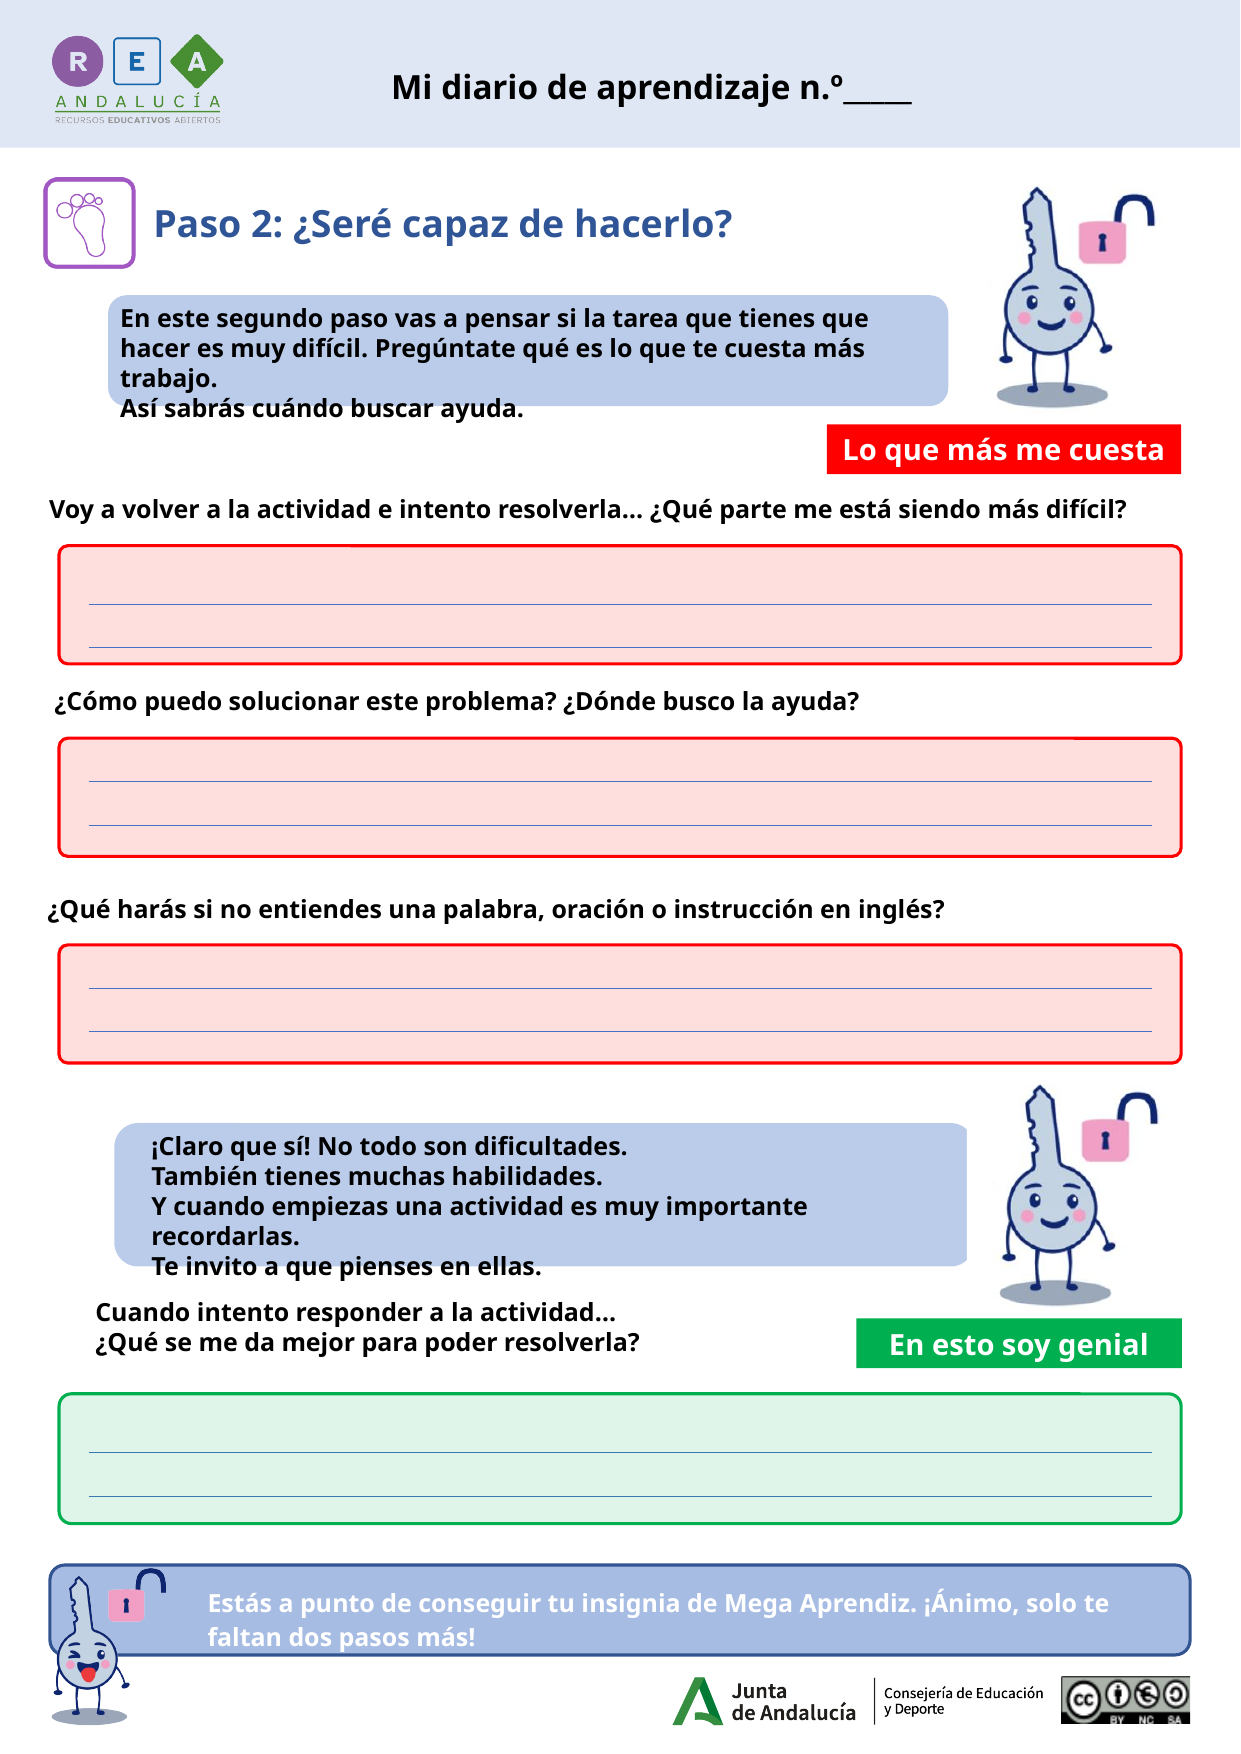

Mi diario de aprendizaje n.º_____
Paso 2: ¿Seré capaz de hacerlo?
En este segundo paso vas a pensar si la tarea que tienes que hacer es muy difícil. Pregúntate qué es lo que te cuesta más trabajo.
Así sabrás cuándo buscar ayuda.
Lo que más me cuesta
Voy a volver a la actividad e intento resolverla… ¿Qué parte me está siendo más difícil?
¿Cómo puedo solucionar este problema? ¿Dónde busco la ayuda?
¿Qué harás si no entiendes una palabra, oración o instrucción en inglés?
¡Claro que sí! No todo son dificultades.
También tienes muchas habilidades.
Y cuando empiezas una actividad es muy importante recordarlas.
Te invito a que pienses en ellas.
Cuando intento responder a la actividad…
¿Qué se me da mejor para poder resolverla?
En esto soy genial
Estás a punto de conseguir tu insignia de Mega Aprendiz. ¡Ánimo, solo te faltan dos pasos más!